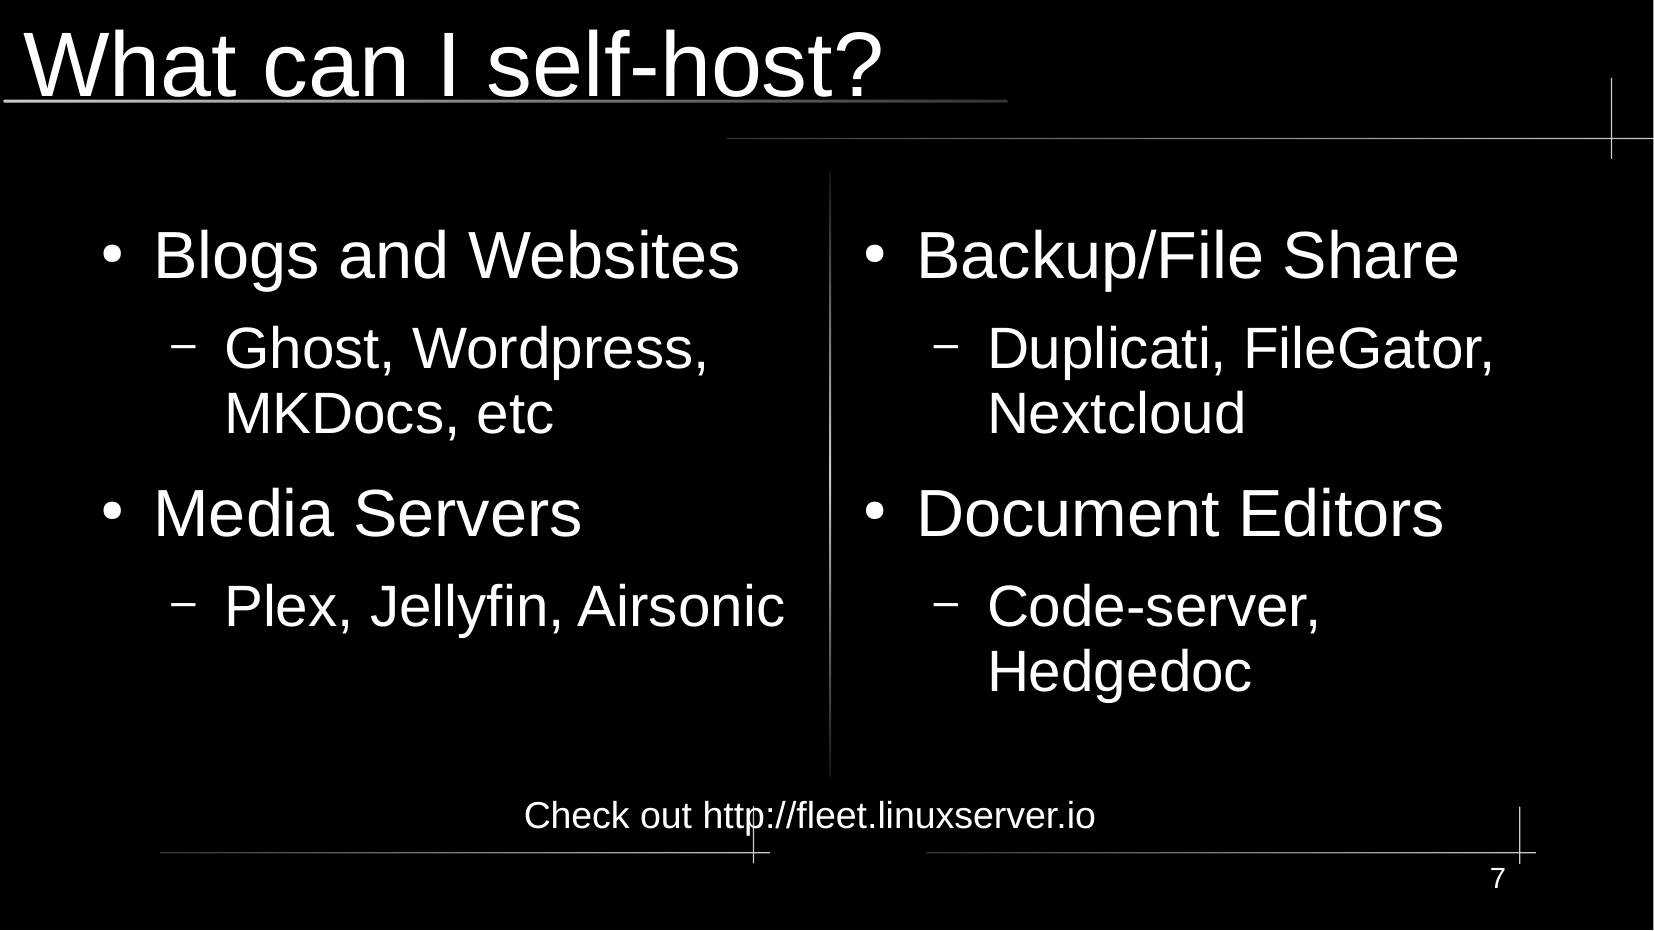

# What can I self-host?
Blogs and Websites
Ghost, Wordpress, MKDocs, etc
Media Servers
Plex, Jellyfin, Airsonic
Backup/File Share
Duplicati, FileGator, Nextcloud
Document Editors
Code-server, Hedgedoc
Check out http://fleet.linuxserver.io
7